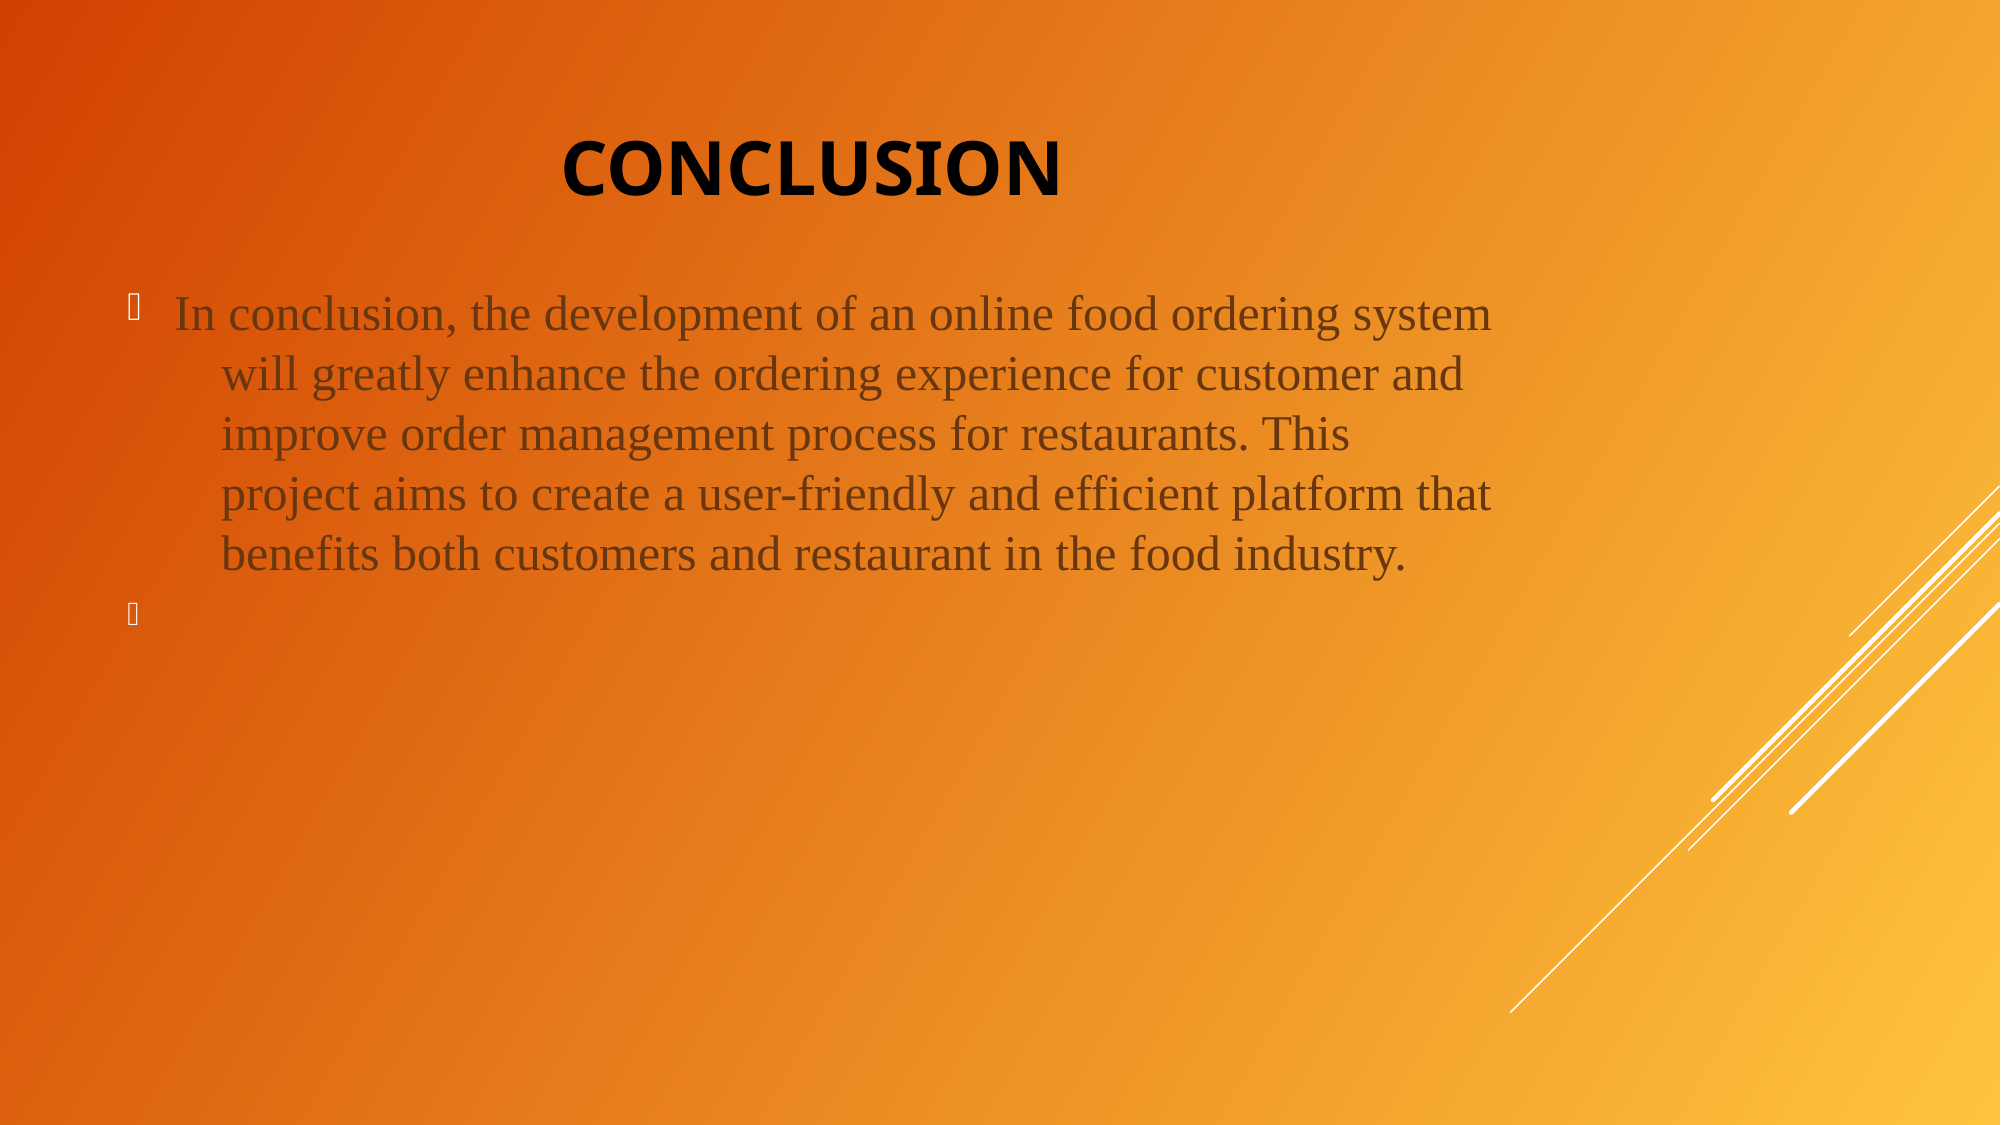

# conclusion
In conclusion, the development of an online food ordering system will greatly enhance the ordering experience for customer and improve order management process for restaurants. This project aims to create a user-friendly and efficient platform that benefits both customers and restaurant in the food industry.